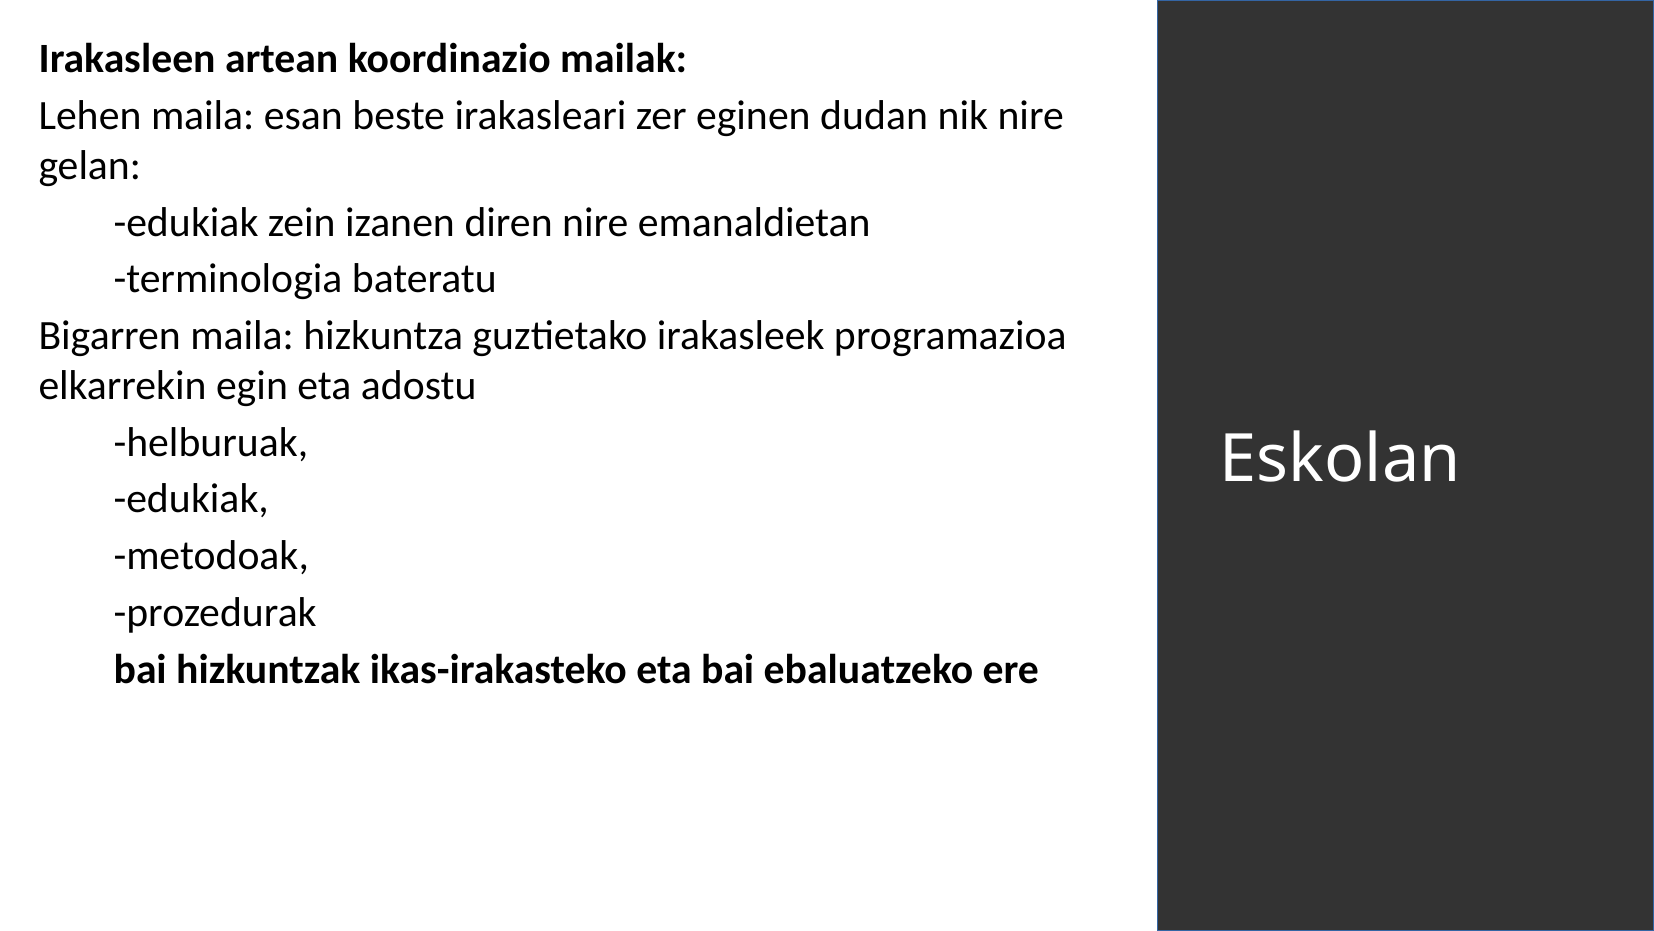

# Irakasleen artean koordinazio mailak:
Lehen maila: esan beste irakasleari zer eginen dudan nik nire gelan:
	-edukiak zein izanen diren nire emanaldietan
	-terminologia bateratu
Bigarren maila: hizkuntza guztietako irakasleek programazioa elkarrekin egin eta adostu
	-helburuak,
	-edukiak,
	-metodoak,
	-prozedurak
	bai hizkuntzak ikas-irakasteko eta bai ebaluatzeko ere
Eskolan